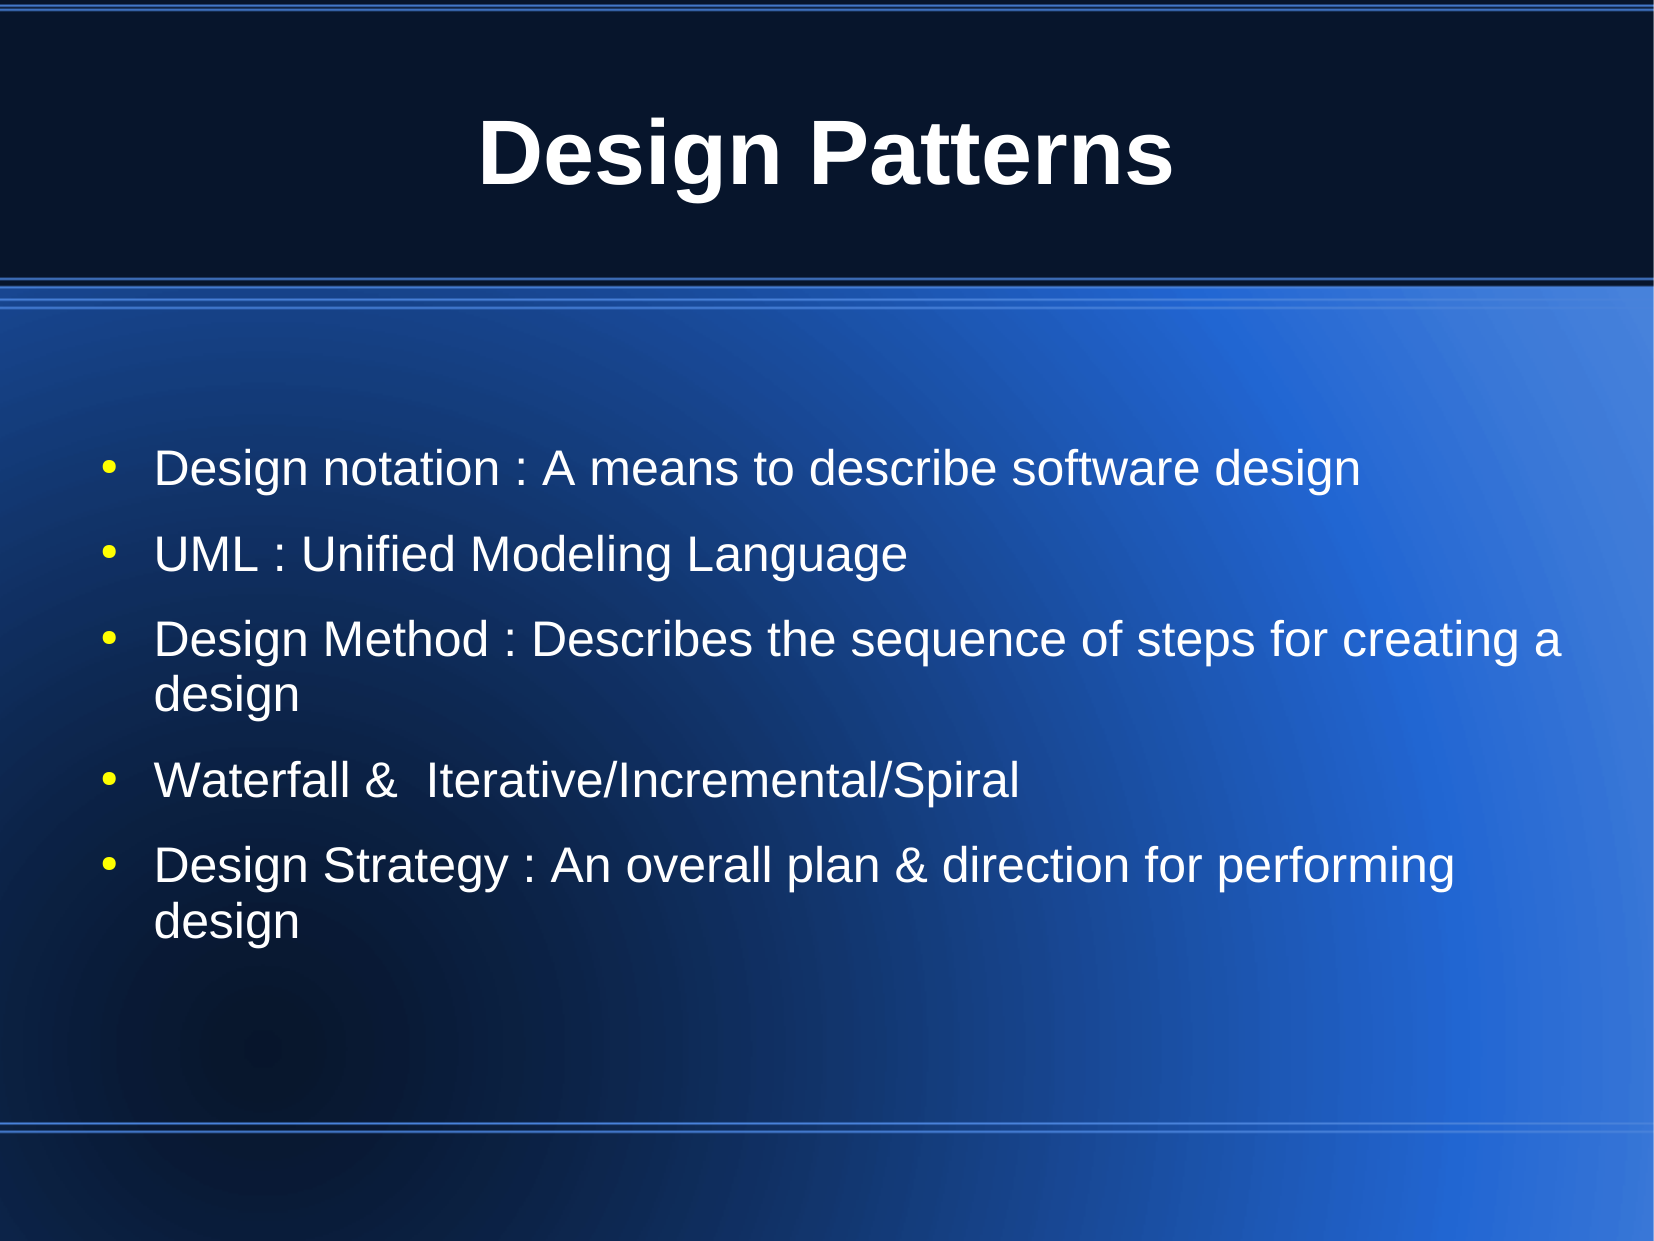

# Design Patterns
Design notation : A means to describe software design
UML : Unified Modeling Language
Design Method : Describes the sequence of steps for creating a design
Waterfall & Iterative/Incremental/Spiral
Design Strategy : An overall plan & direction for performing design